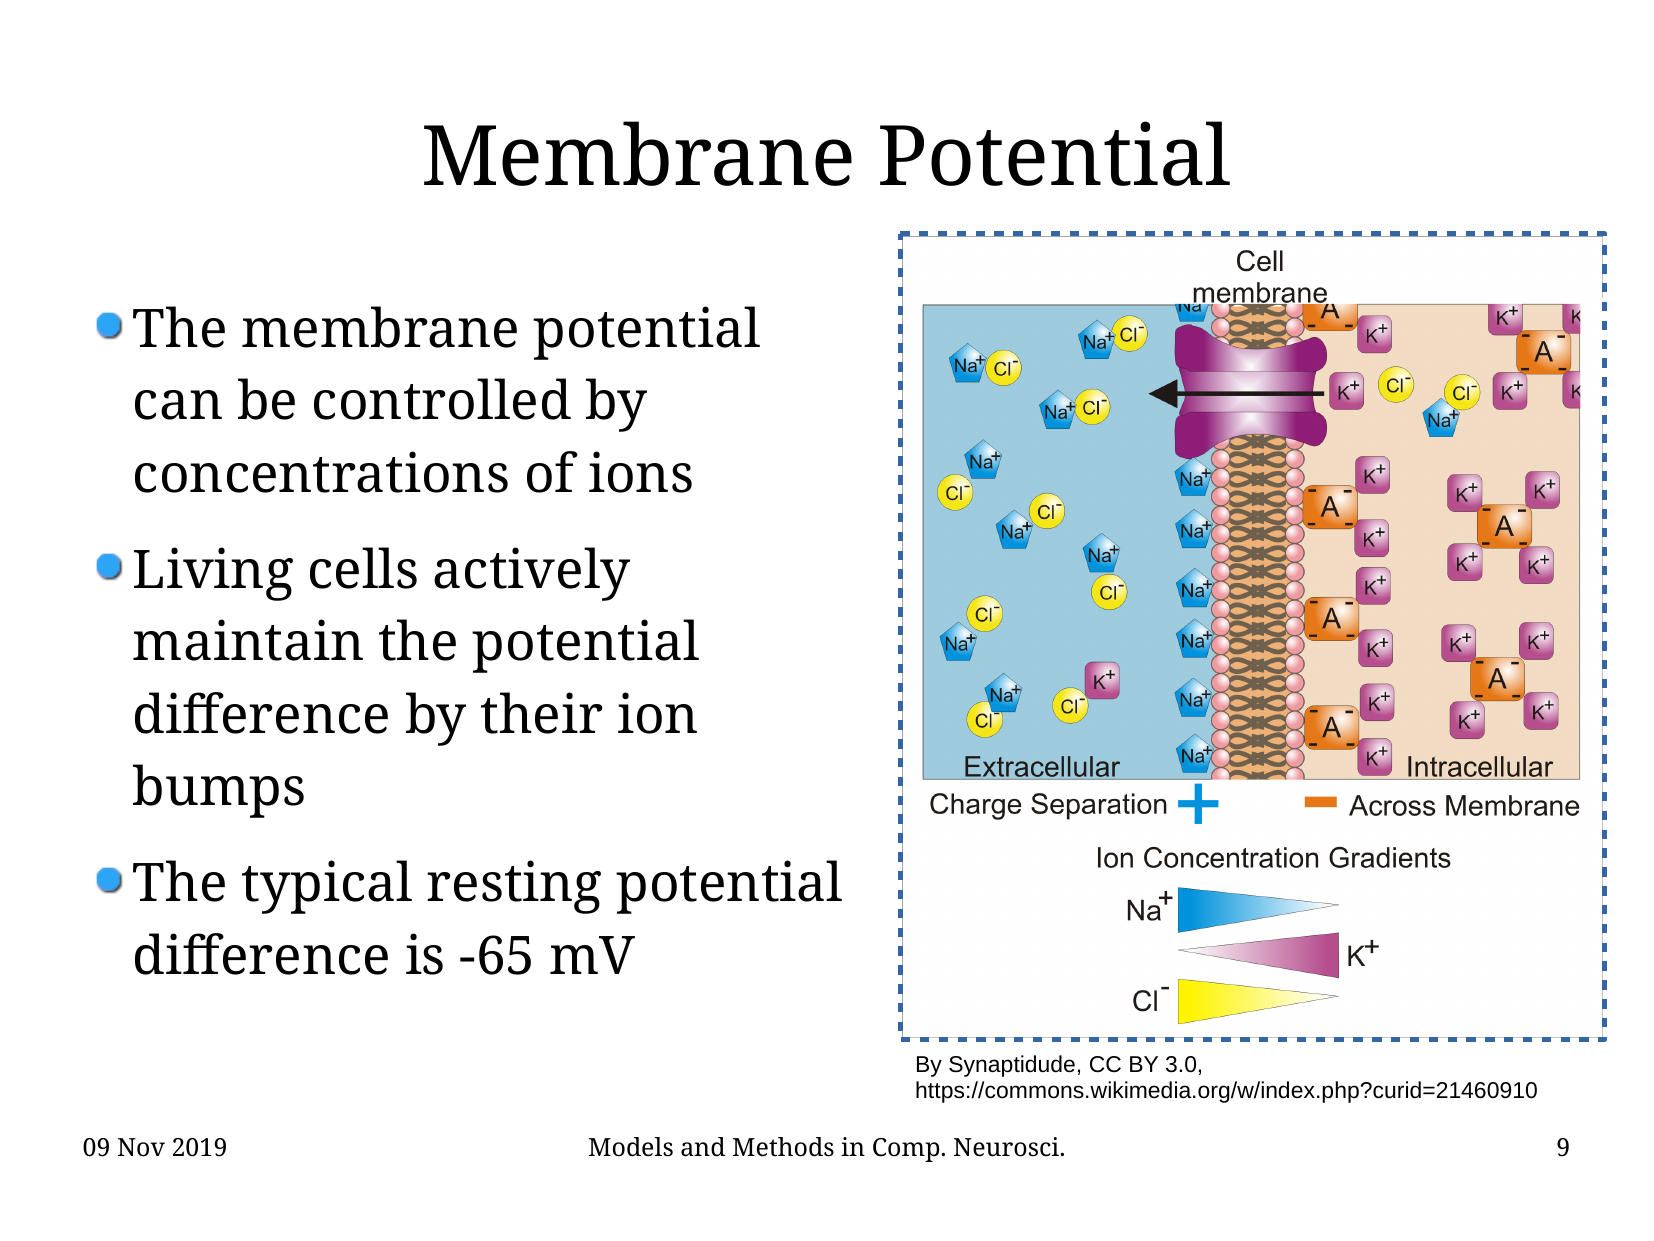

# Membrane Potential
By Synaptidude, CC BY 3.0, https://commons.wikimedia.org/w/index.php?curid=21460910
The membrane potential can be controlled by concentrations of ions
Living cells actively maintain the potential difference by their ion bumps
The typical resting potential difference is -65 mV
09 Nov 2019
Models and Methods in Comp. Neurosci.
9